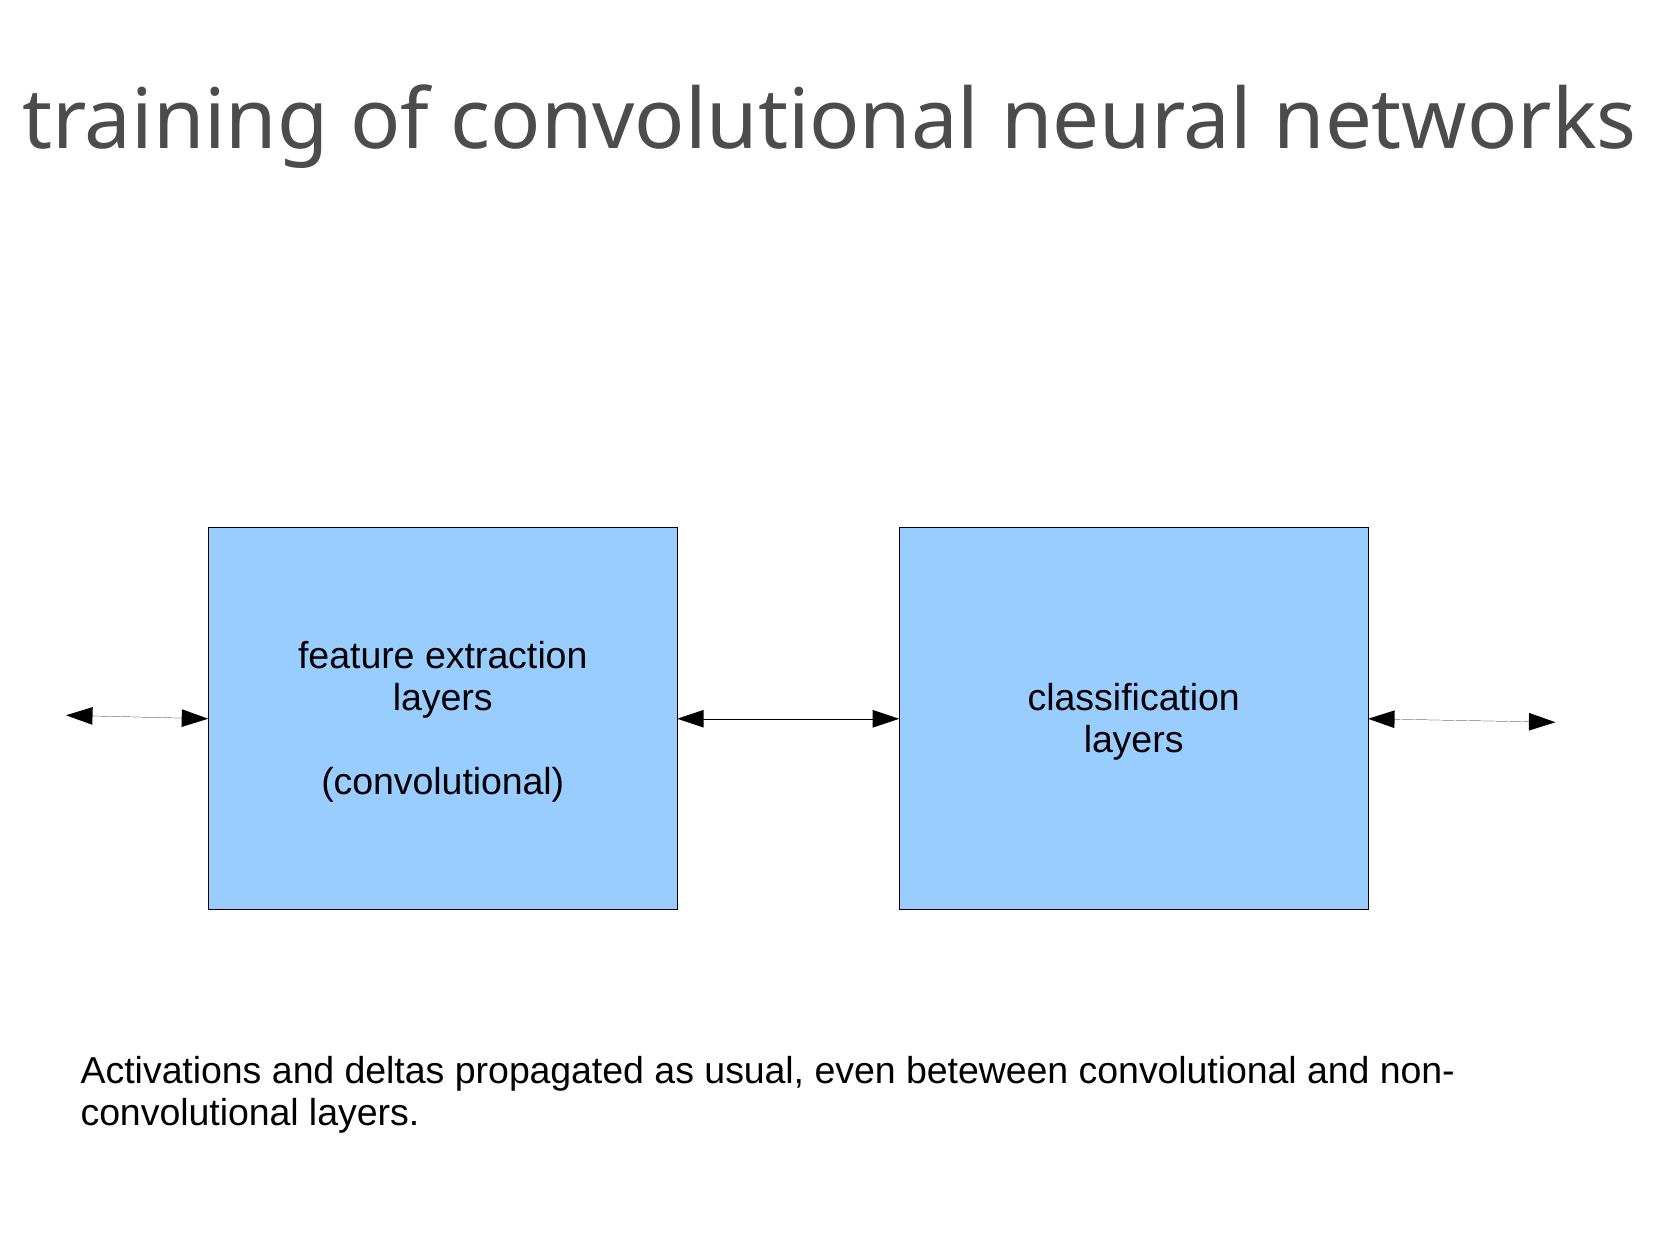

# training of convolutional neural networks
feature extraction
layers
(convolutional)
classification
layers
Activations and deltas propagated as usual, even beteween convolutional and non-convolutional layers.